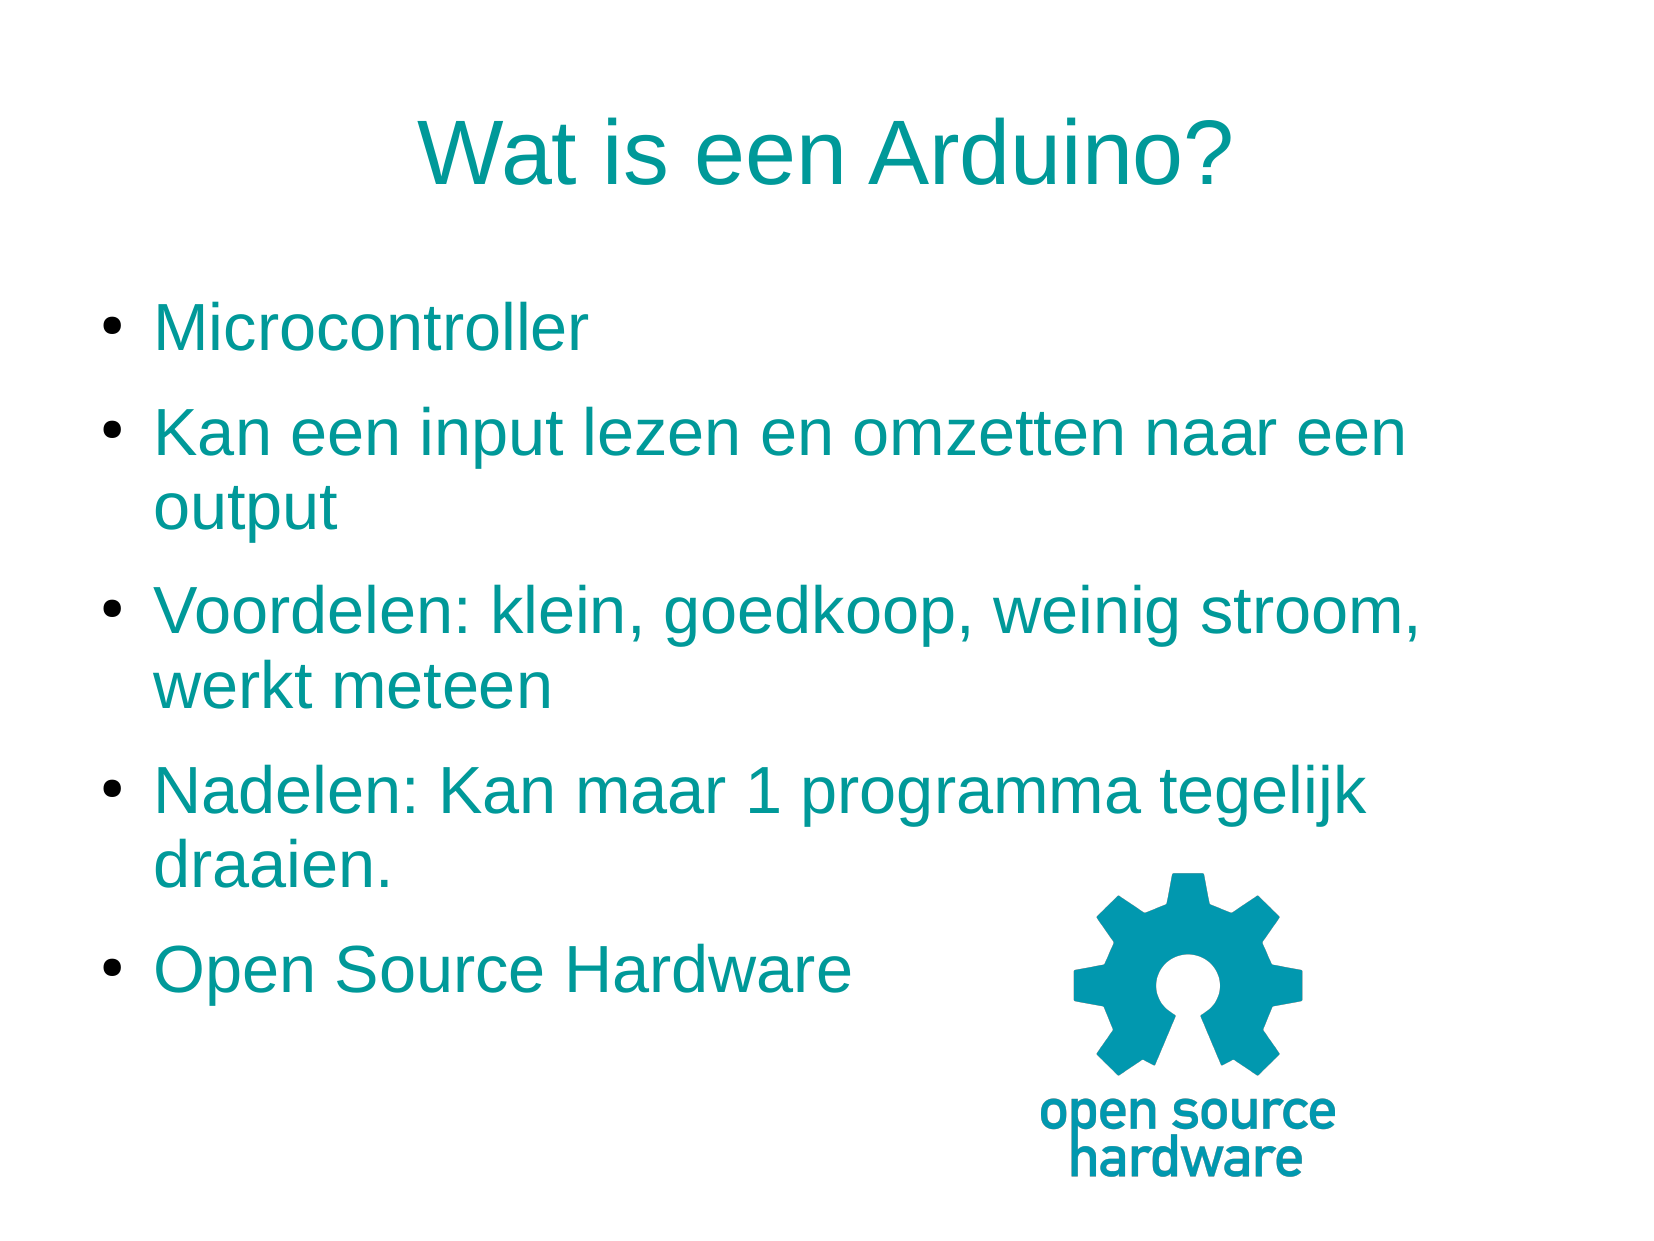

# Wat is een Arduino?
Microcontroller
Kan een input lezen en omzetten naar een output
Voordelen: klein, goedkoop, weinig stroom, werkt meteen
Nadelen: Kan maar 1 programma tegelijk draaien.
Open Source Hardware